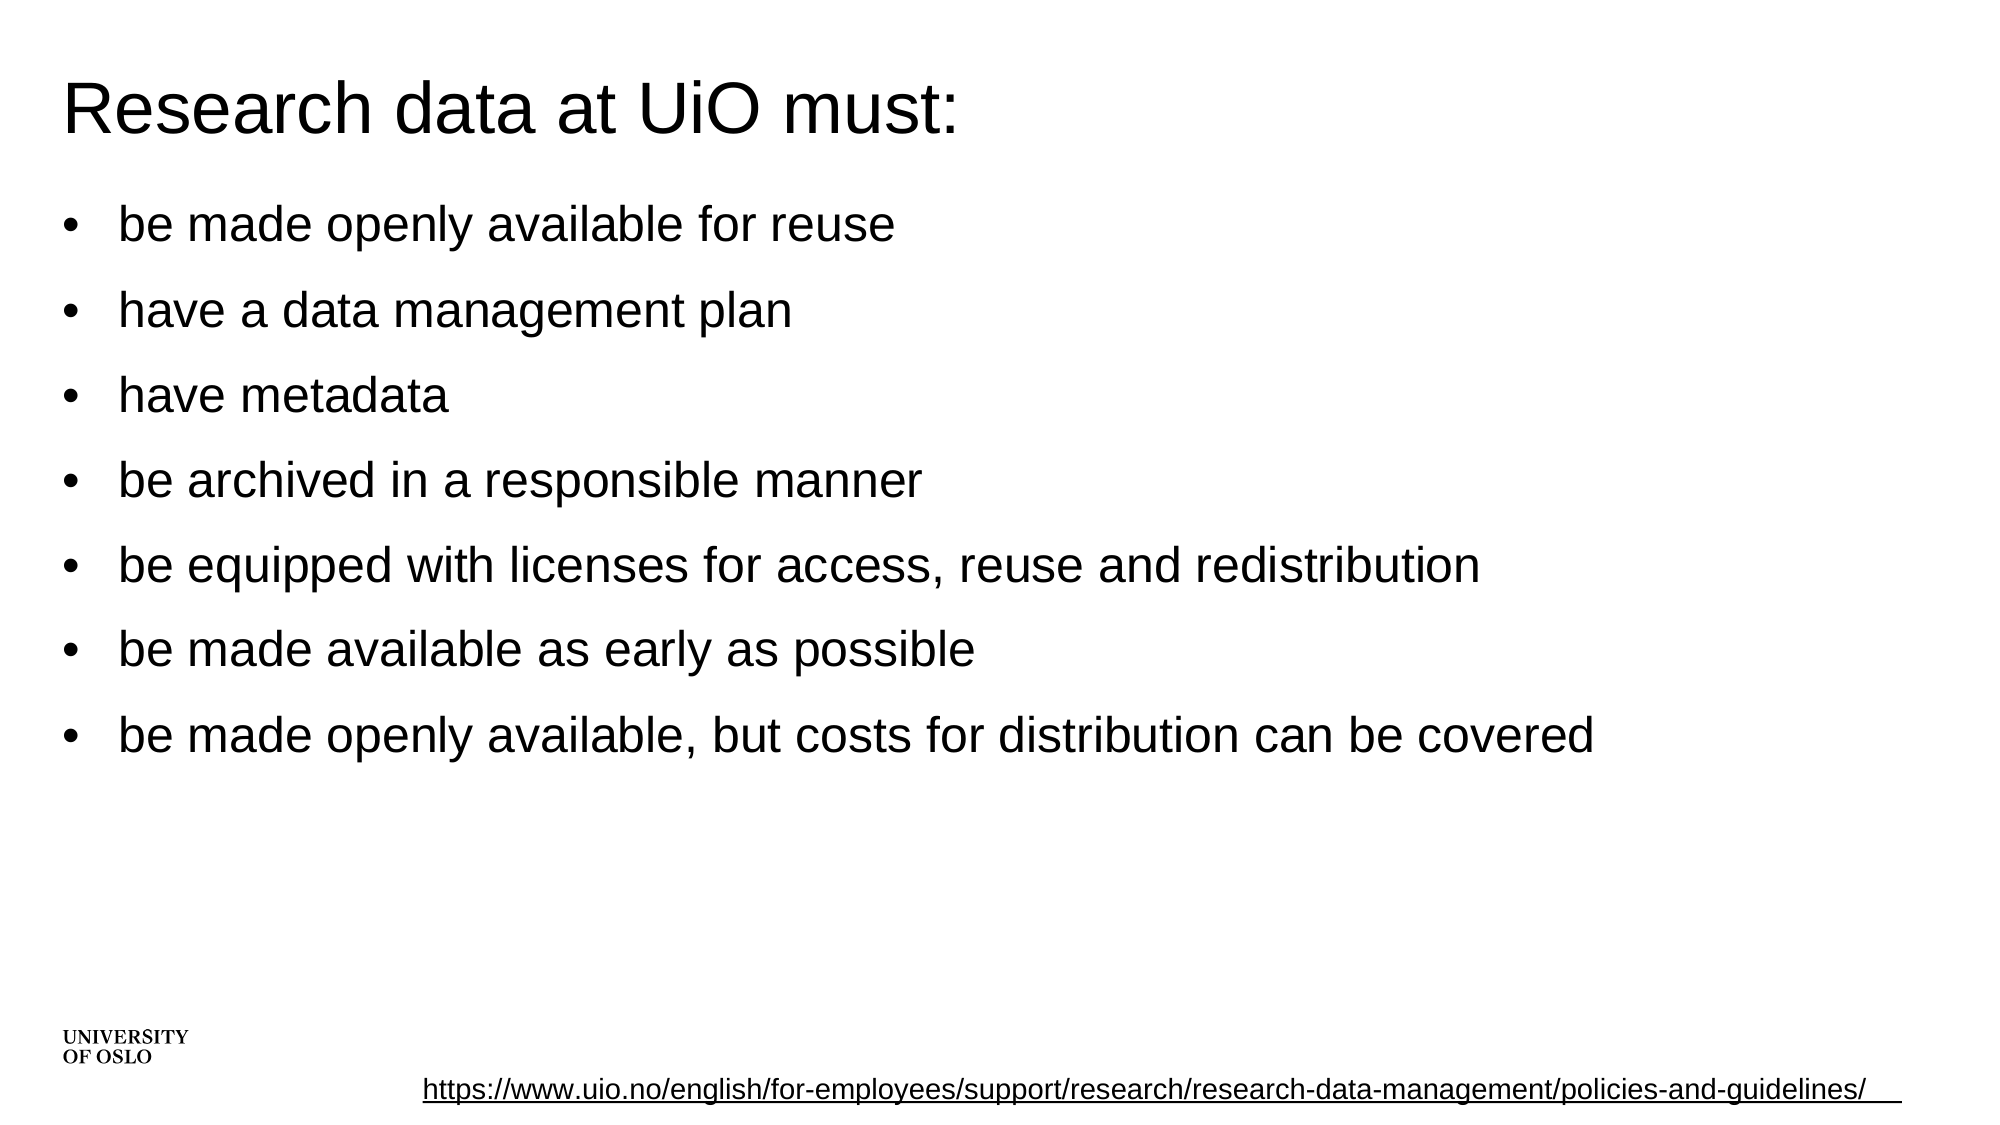

Research data at UiO must:
•
be made openly available for reuse
•
have a data management plan
•
have metadata
•
be archived in a responsible manner
•
be equipped with licenses for access, reuse and redistribution
•
be made available as early as possible
•
be made openly available, but costs for distribution can be covered
https://www.uio.no/english/for-employees/support/research/research-data-management/policies-and-guidelines/